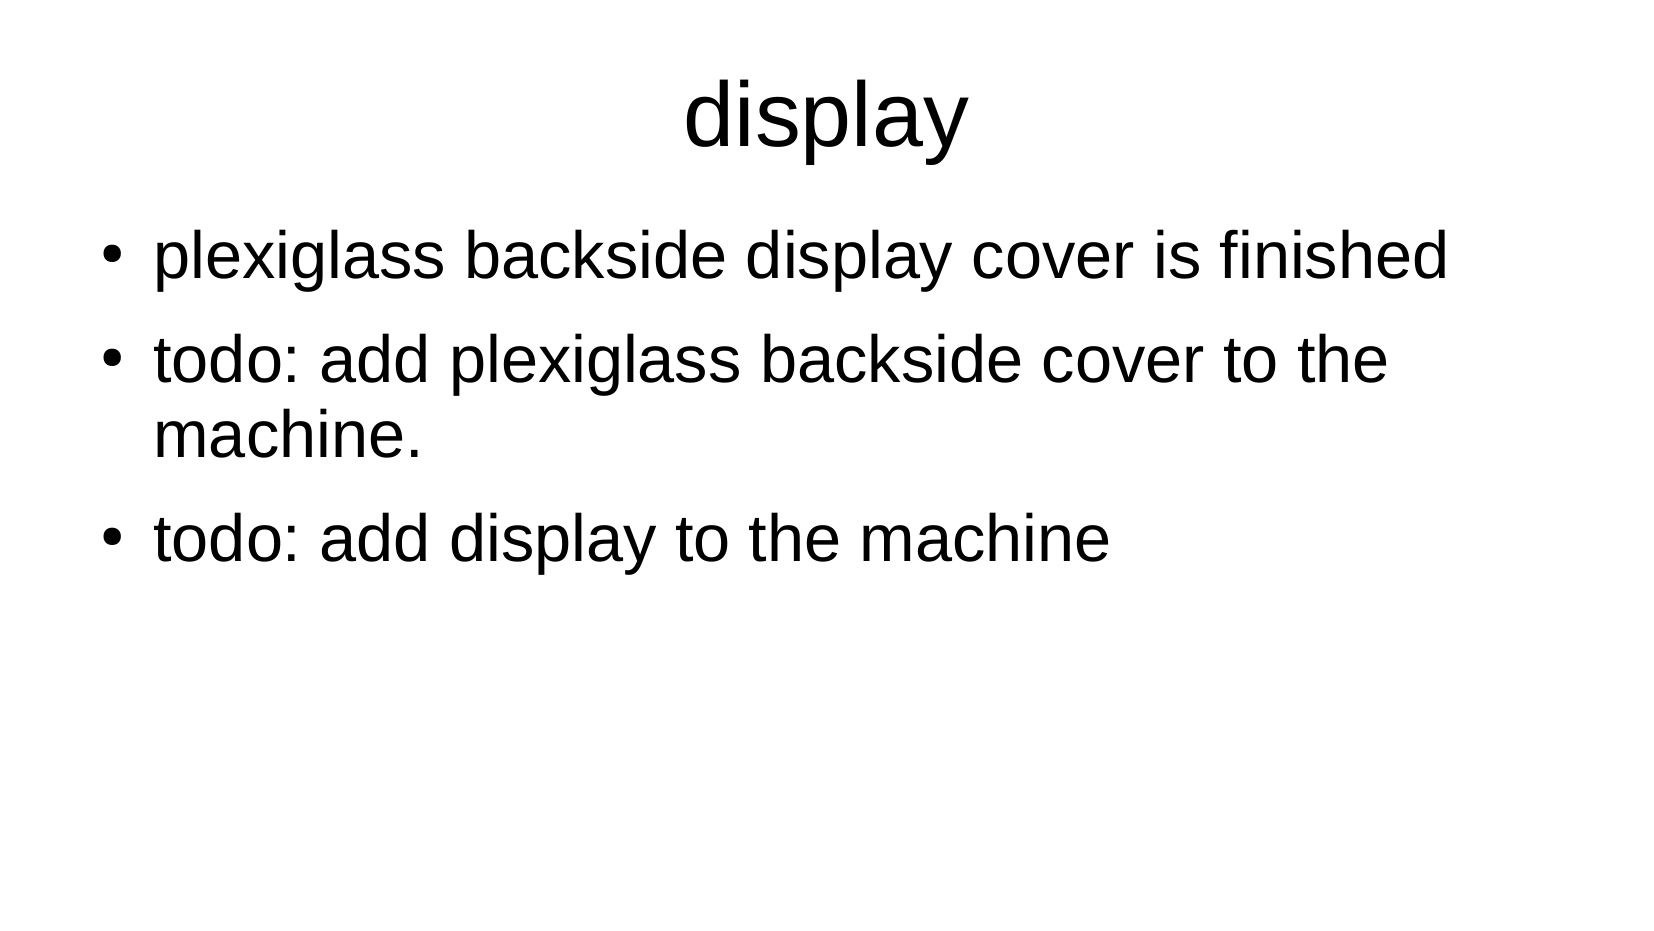

# display
plexiglass backside display cover is finished
todo: add plexiglass backside cover to the machine.
todo: add display to the machine